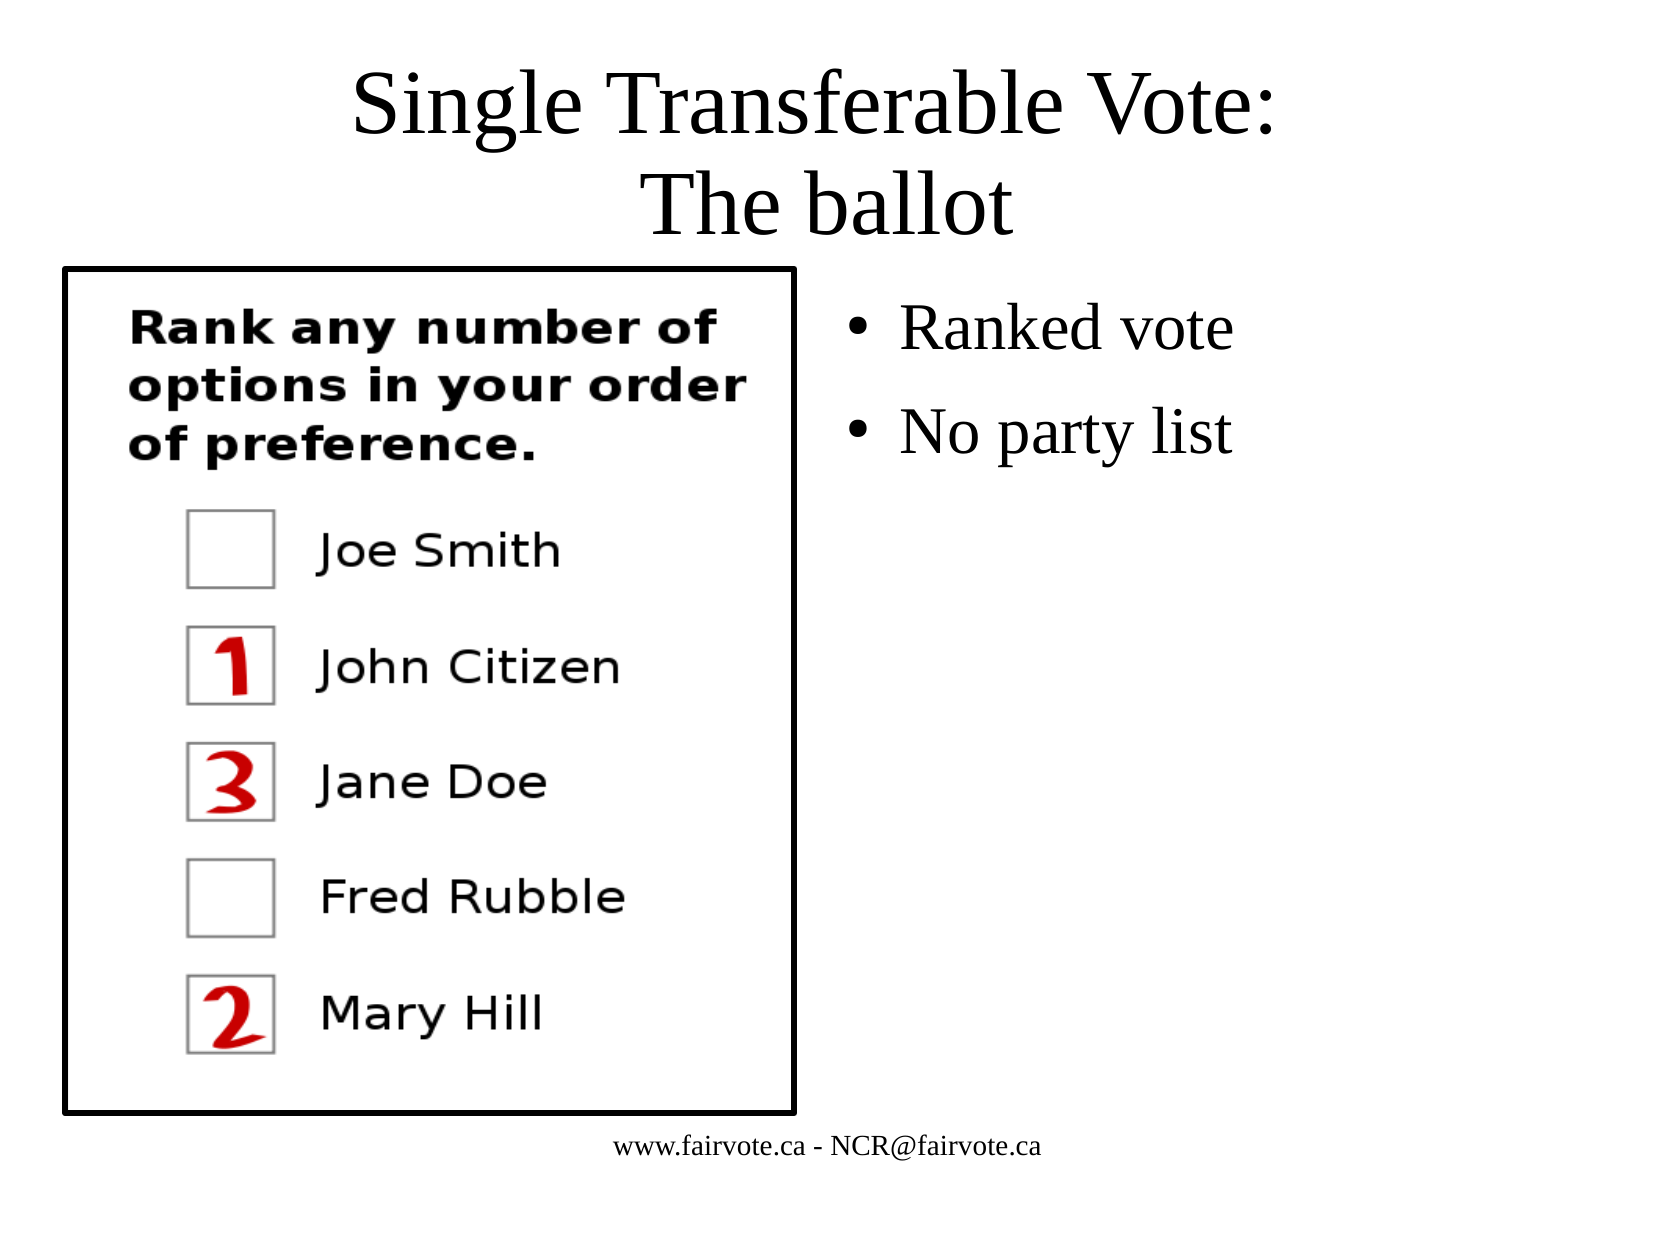

# Single Transferable Vote: The ballot
Ranked vote
No party list
www.fairvote.ca - NCR@fairvote.ca